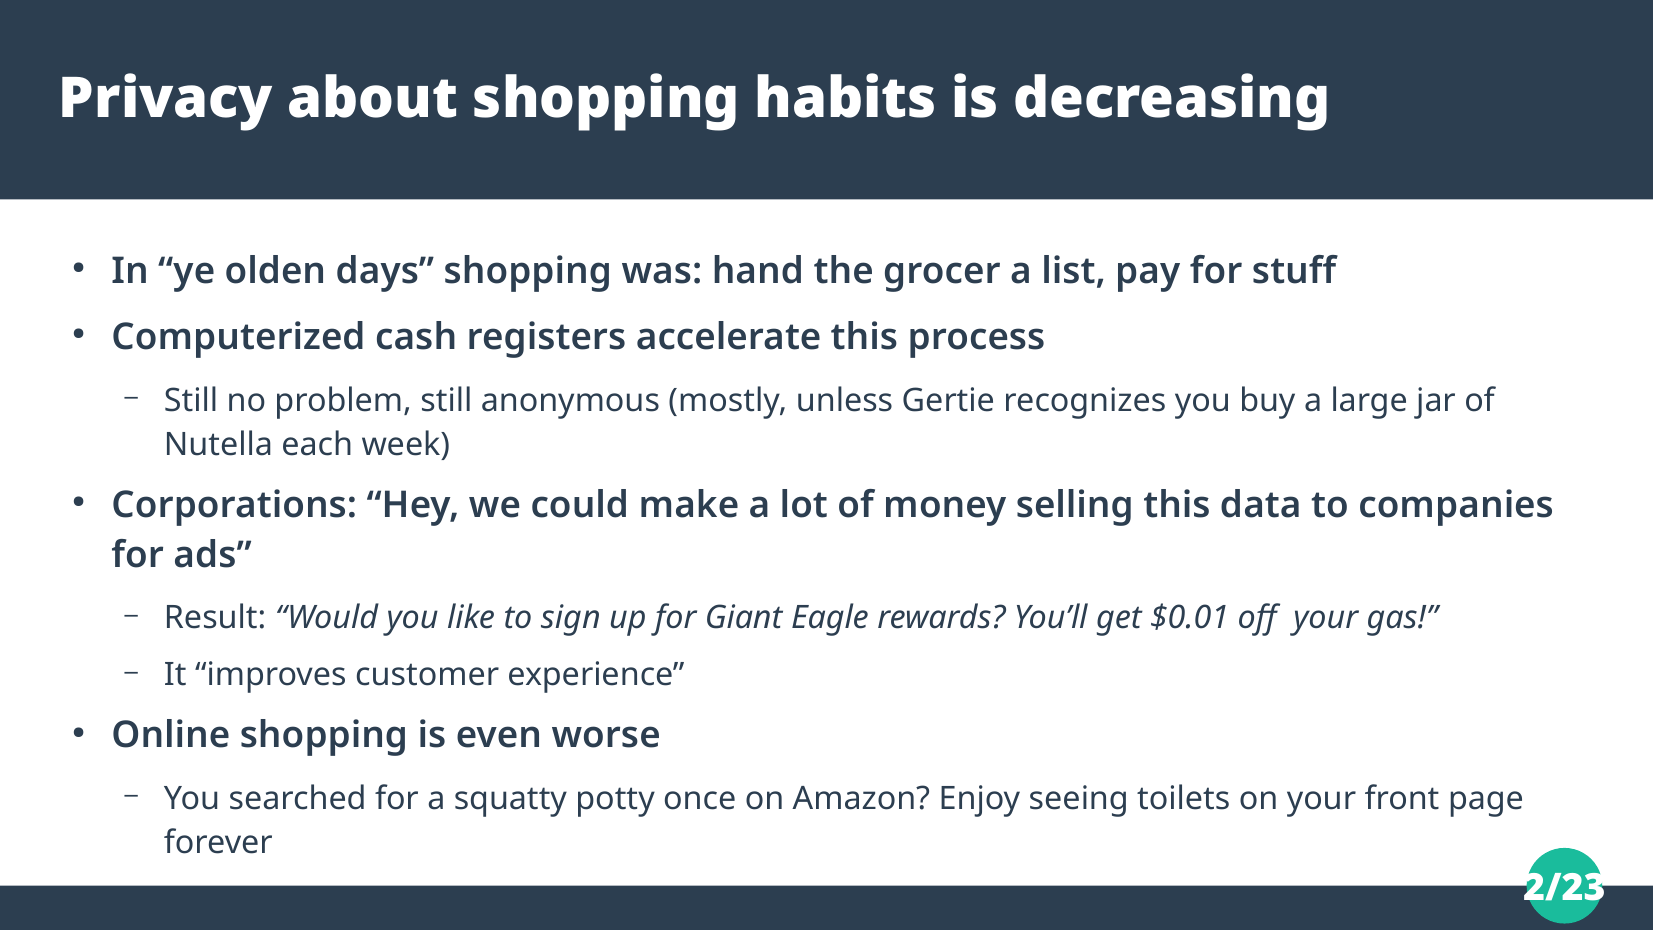

# Privacy about shopping habits is decreasing
In “ye olden days” shopping was: hand the grocer a list, pay for stuff
Computerized cash registers accelerate this process
Still no problem, still anonymous (mostly, unless Gertie recognizes you buy a large jar of Nutella each week)
Corporations: “Hey, we could make a lot of money selling this data to companies for ads”
Result: “Would you like to sign up for Giant Eagle rewards? You’ll get $0.01 off your gas!”
It “improves customer experience”
Online shopping is even worse
You searched for a squatty potty once on Amazon? Enjoy seeing toilets on your front page forever